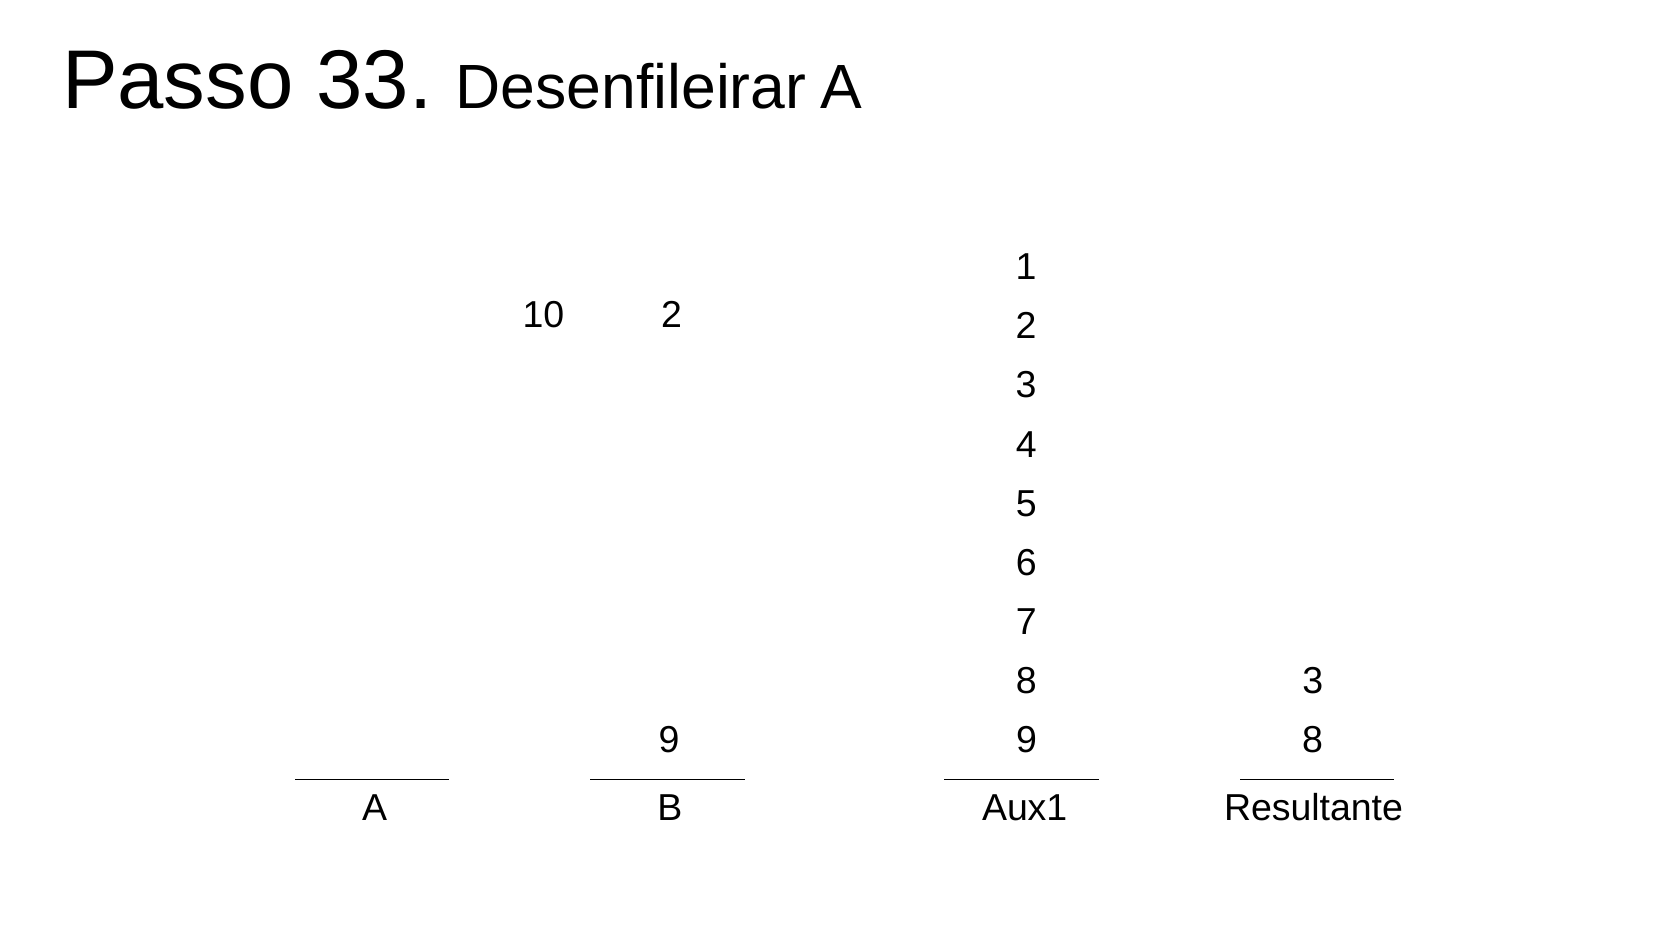

Passo 33. Desenfileirar A
1
10
2
2
3
4
5
6
7
8
3
9
9
8
A
B
Aux1
Resultante